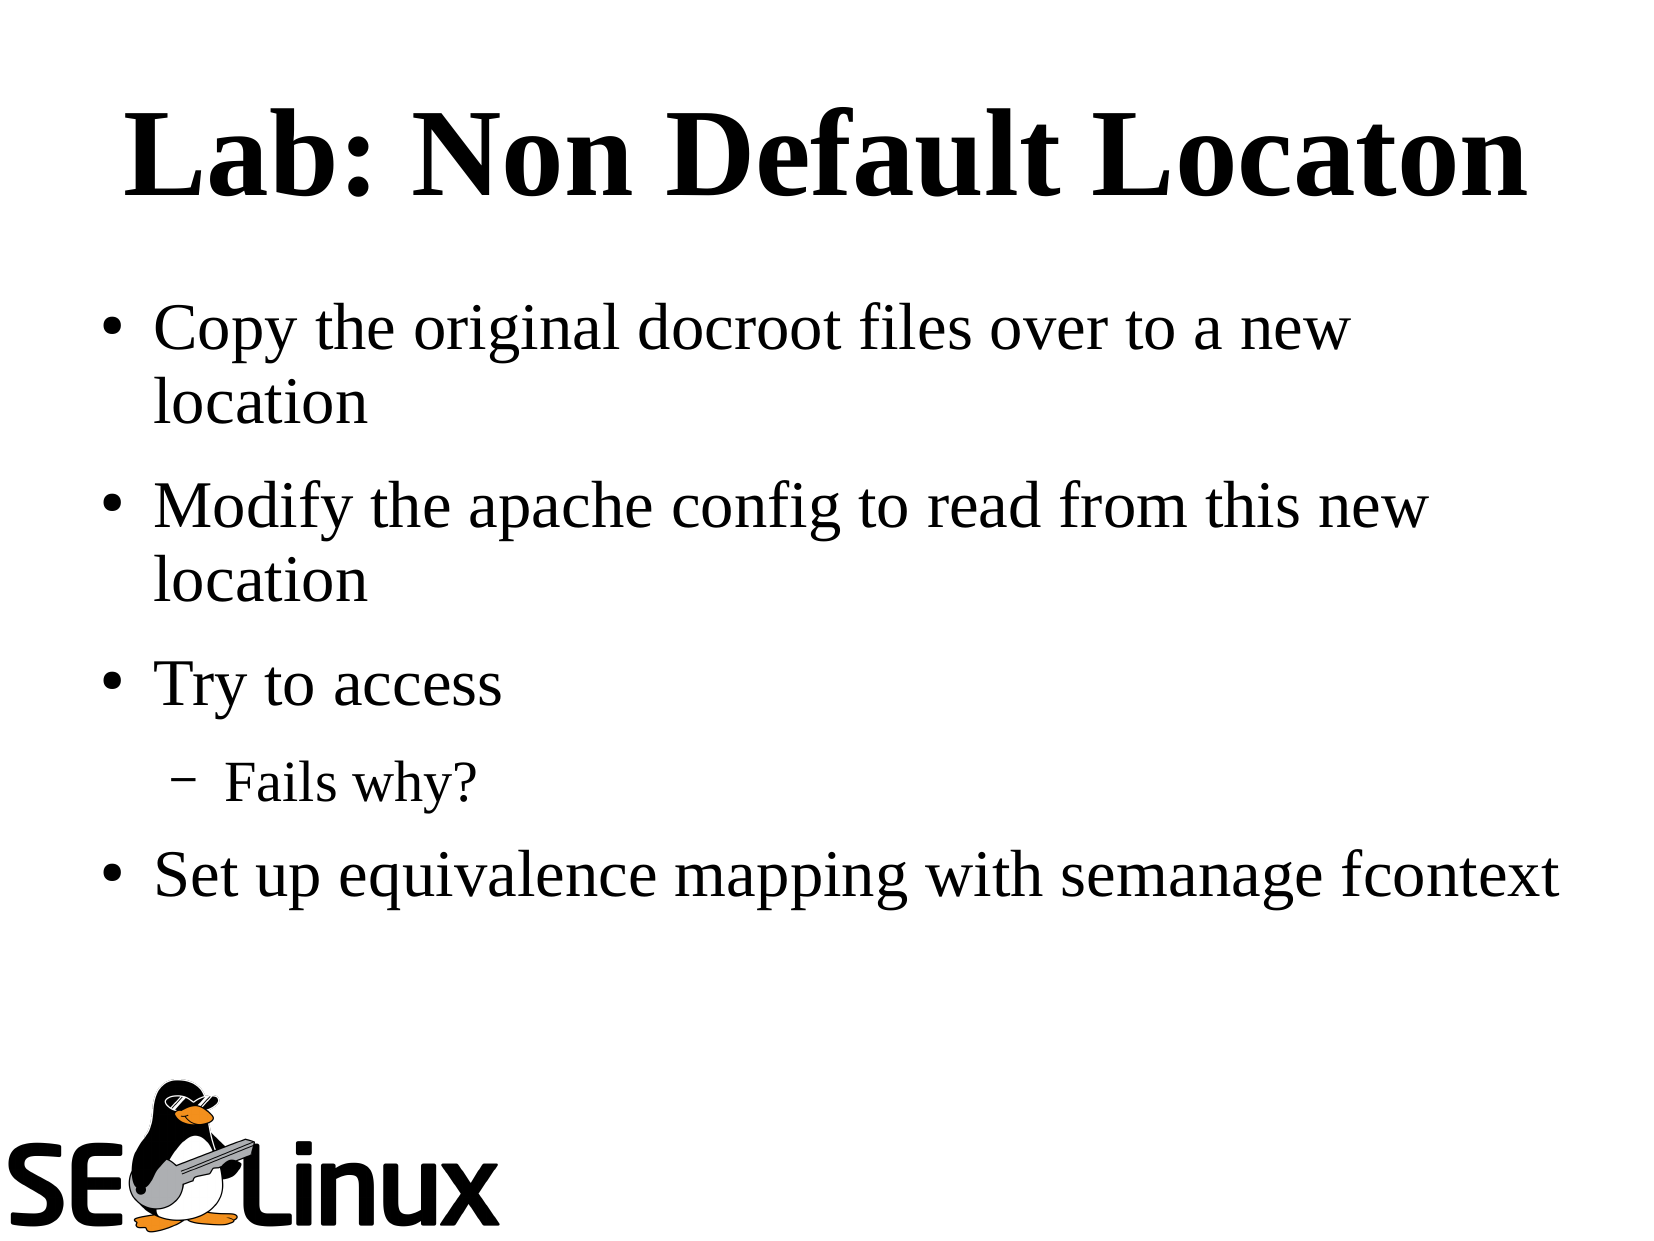

# Lab: Non Default Locaton
Copy the original docroot files over to a new location
Modify the apache config to read from this new location
Try to access
Fails why?
Set up equivalence mapping with semanage fcontext